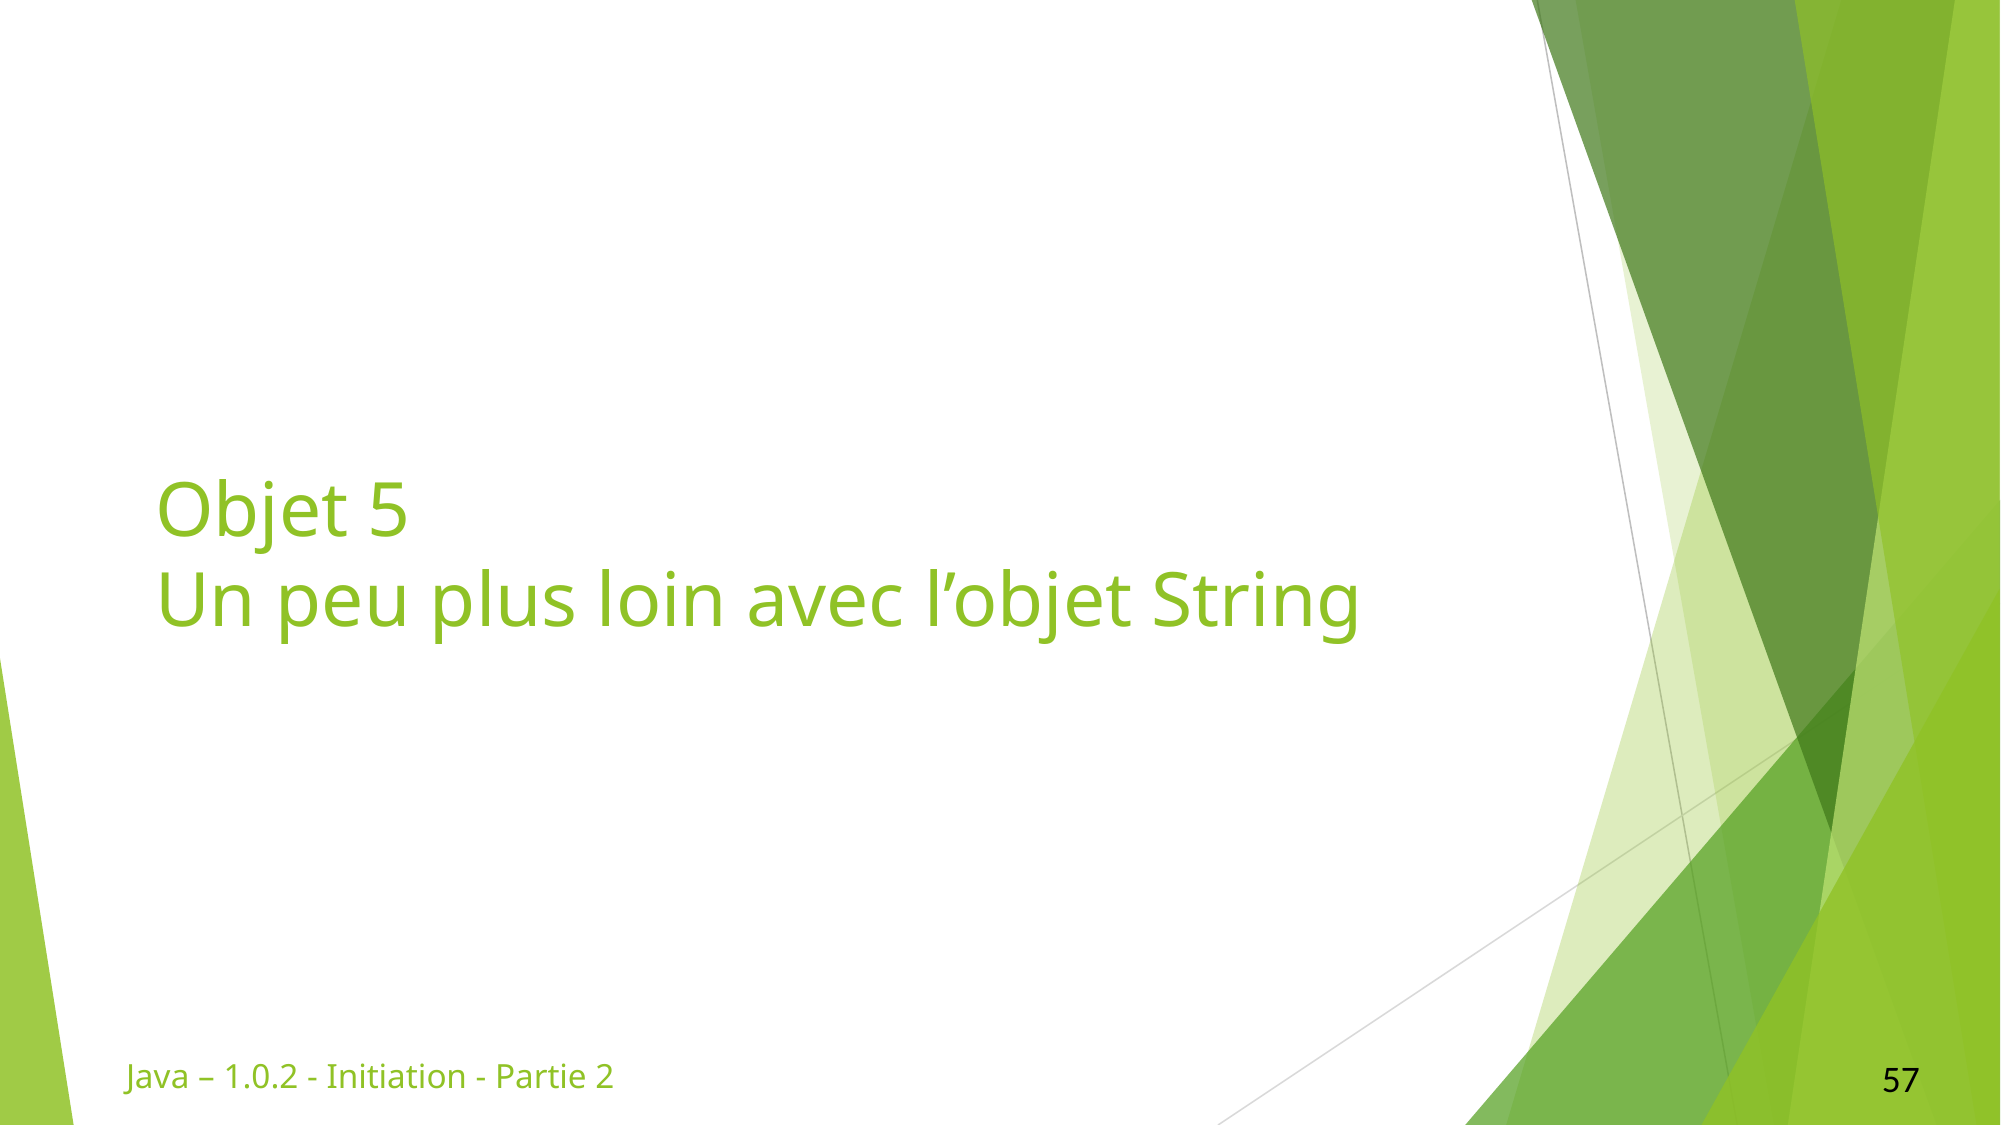

# Objet 5 Un peu plus loin avec l’objet String
Java – 1.0.2 - Initiation - Partie 2